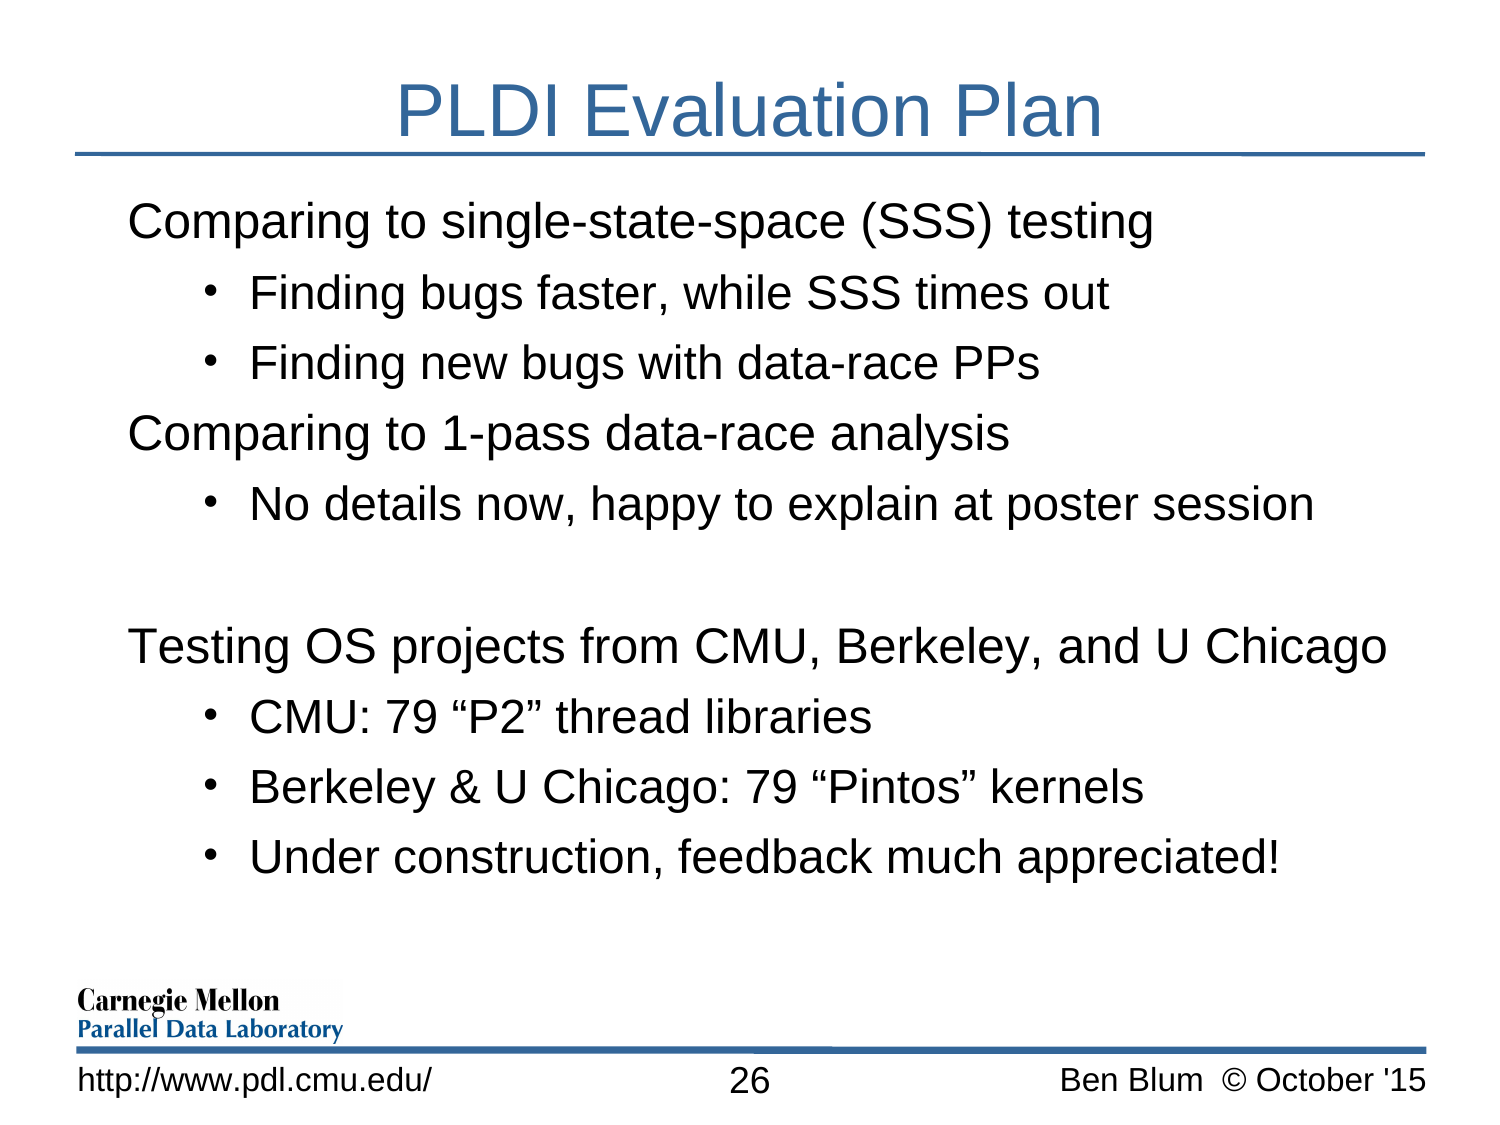

# PLDI Evaluation Plan
Comparing to single-state-space (SSS) testing
Finding bugs faster, while SSS times out
Finding new bugs with data-race PPs
Comparing to 1-pass data-race analysis
No details now, happy to explain at poster session
Testing OS projects from CMU, Berkeley, and U Chicago
CMU: 79 “P2” thread libraries
Berkeley & U Chicago: 79 “Pintos” kernels
Under construction, feedback much appreciated!
26